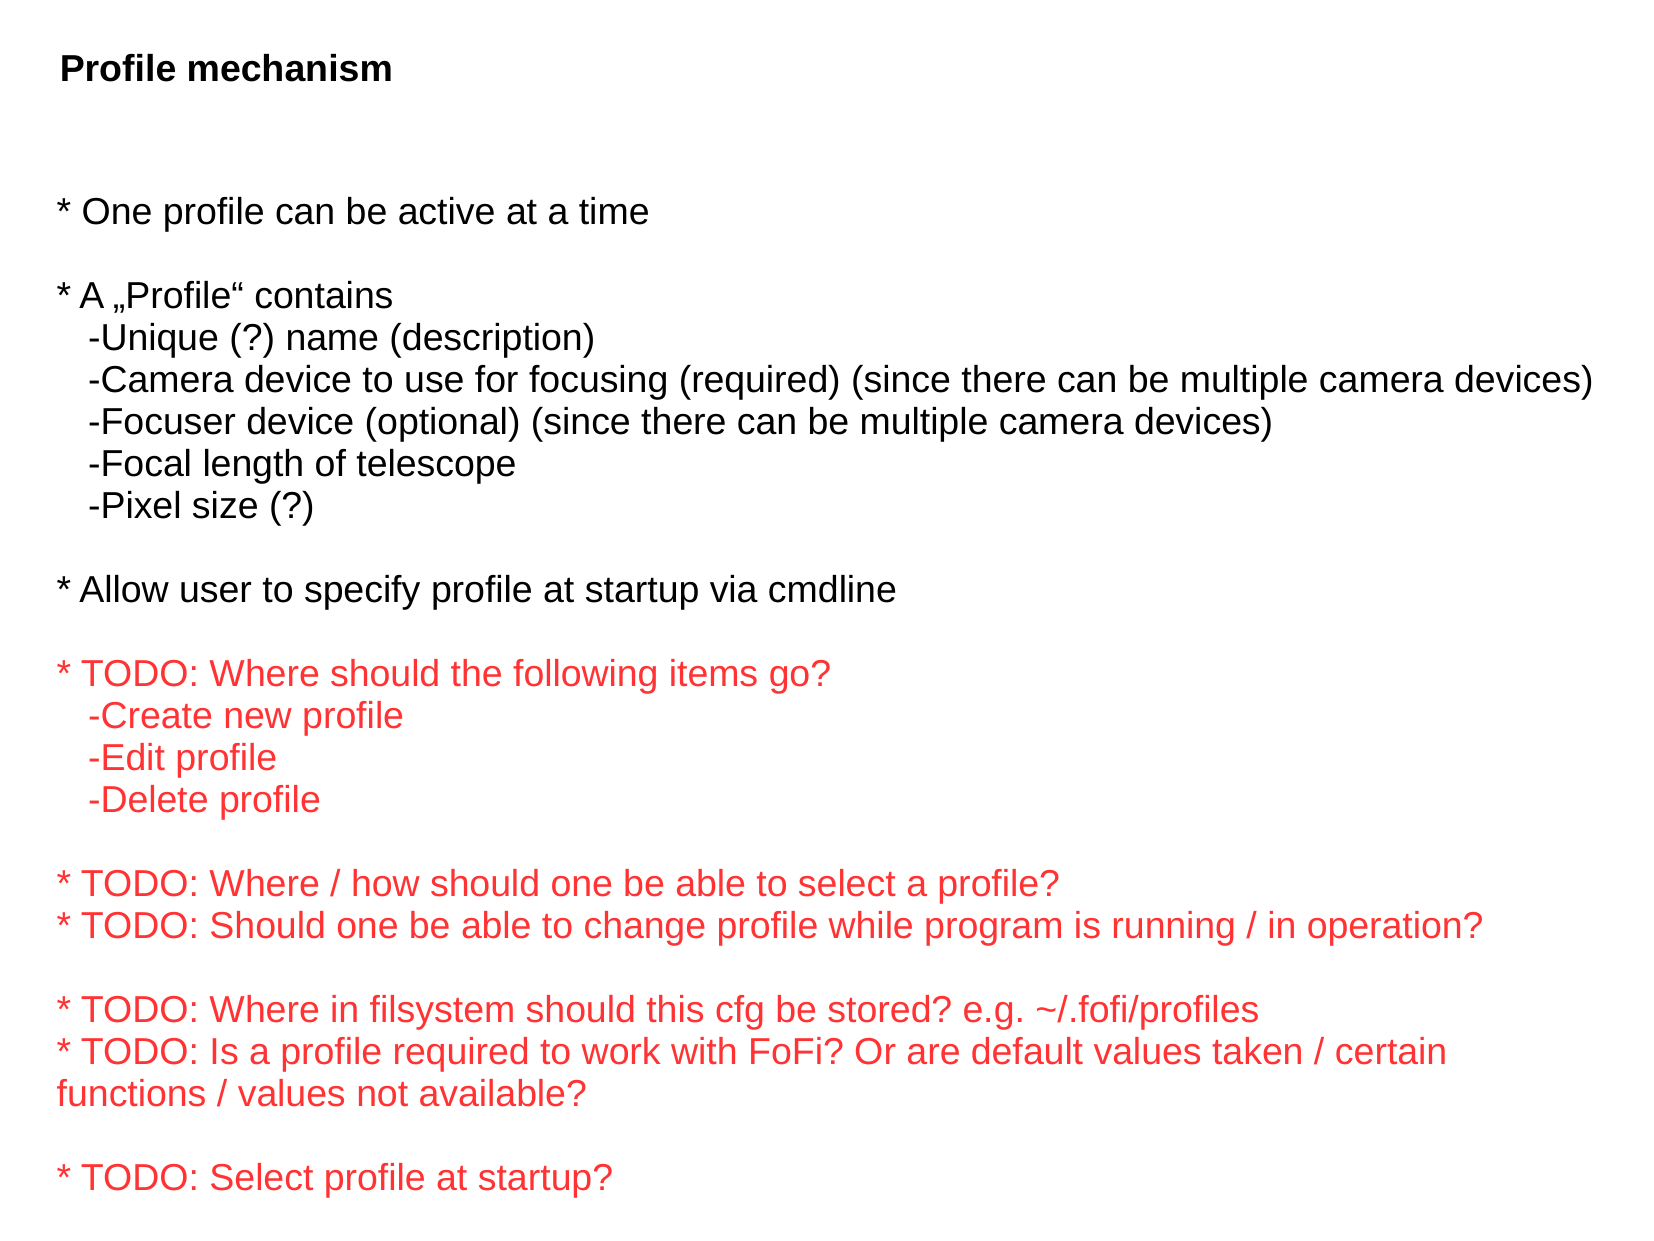

Profile mechanism
* One profile can be active at a time
* A „Profile“ contains
 -Unique (?) name (description)
 -Camera device to use for focusing (required) (since there can be multiple camera devices)
 -Focuser device (optional) (since there can be multiple camera devices)
 -Focal length of telescope
 -Pixel size (?)
* Allow user to specify profile at startup via cmdline
* TODO: Where should the following items go?
 -Create new profile
 -Edit profile
 -Delete profile
* TODO: Where / how should one be able to select a profile?
* TODO: Should one be able to change profile while program is running / in operation?
* TODO: Where in filsystem should this cfg be stored? e.g. ~/.fofi/profiles
* TODO: Is a profile required to work with FoFi? Or are default values taken / certain functions / values not available?
* TODO: Select profile at startup?